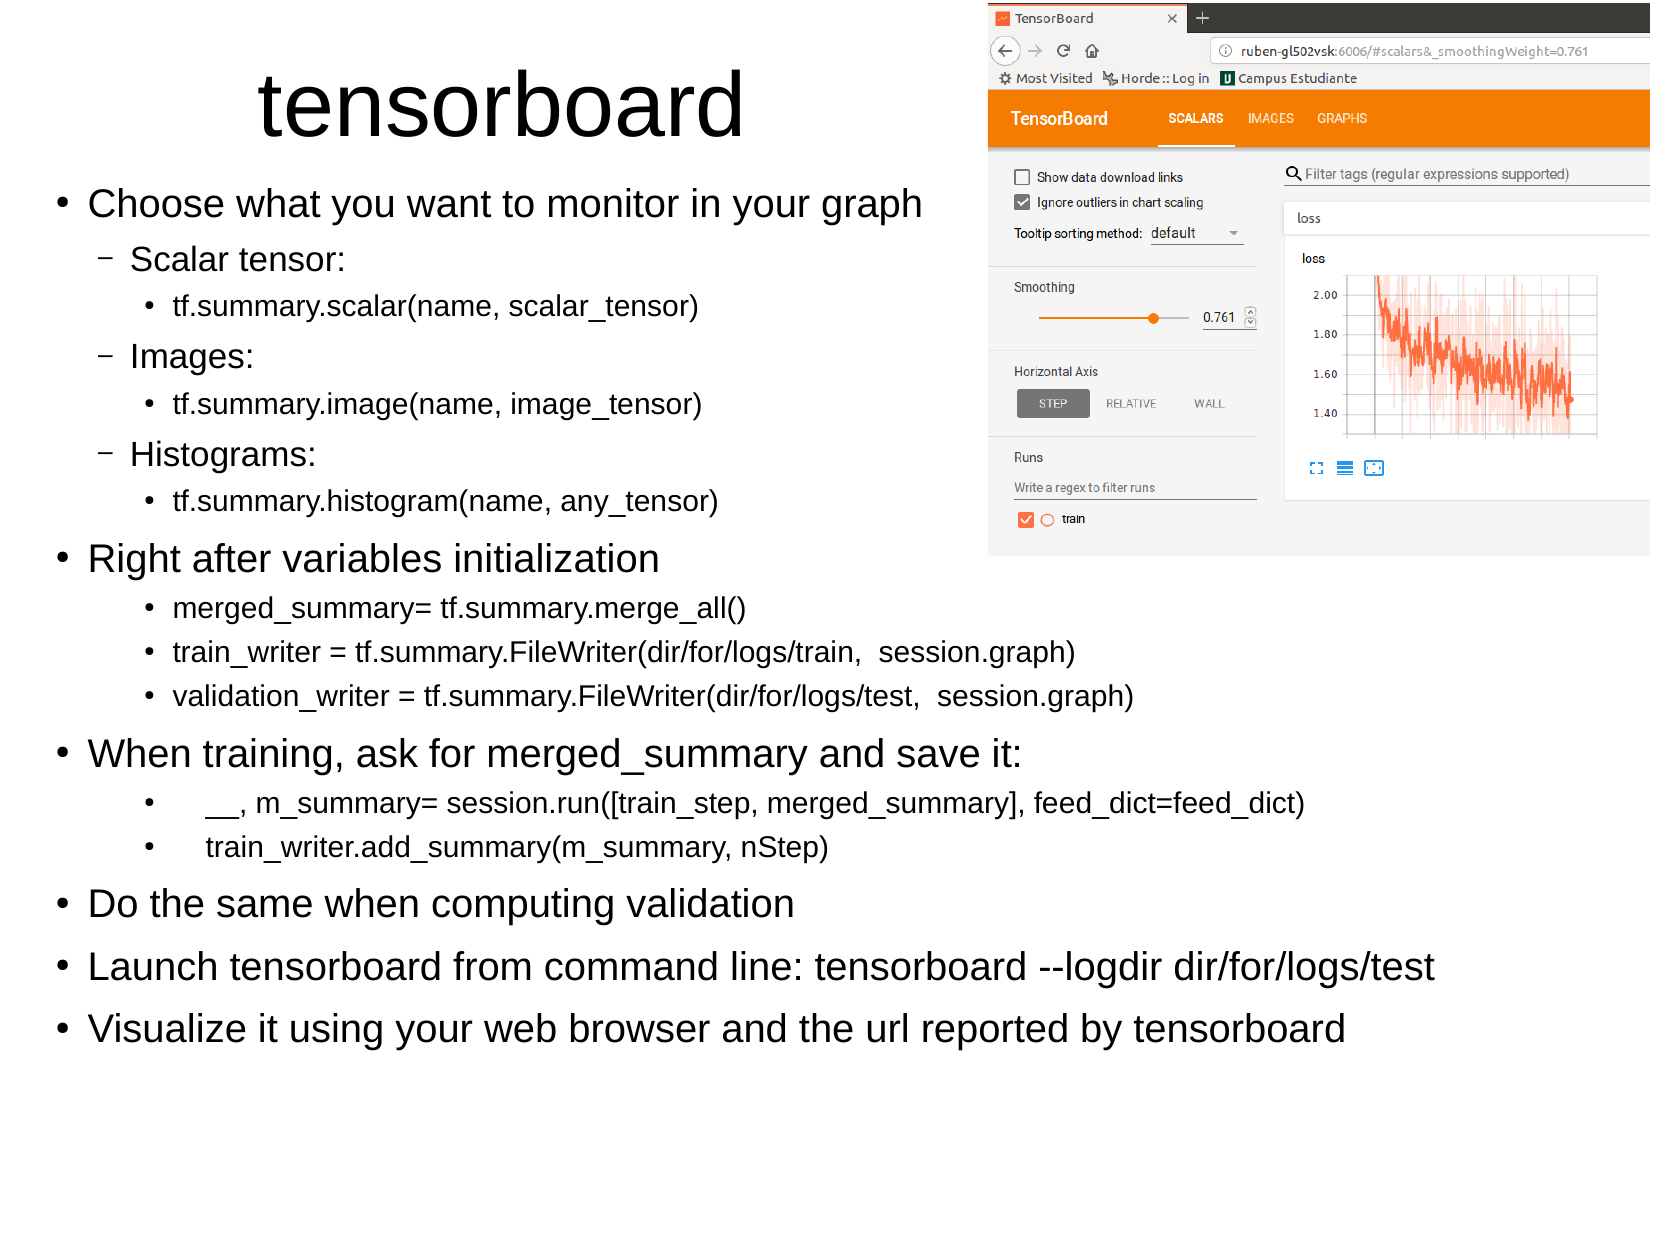

# tensorboard
Choose what you want to monitor in your graph
Scalar tensor:
tf.summary.scalar(name, scalar_tensor)
Images:
tf.summary.image(name, image_tensor)
Histograms:
tf.summary.histogram(name, any_tensor)
Right after variables initialization
merged_summary= tf.summary.merge_all()
train_writer = tf.summary.FileWriter(dir/for/logs/train, session.graph)
validation_writer = tf.summary.FileWriter(dir/for/logs/test, session.graph)
When training, ask for merged_summary and save it:
 __, m_summary= session.run([train_step, merged_summary], feed_dict=feed_dict)
 train_writer.add_summary(m_summary, nStep)
Do the same when computing validation
Launch tensorboard from command line: tensorboard --logdir dir/for/logs/test
Visualize it using your web browser and the url reported by tensorboard